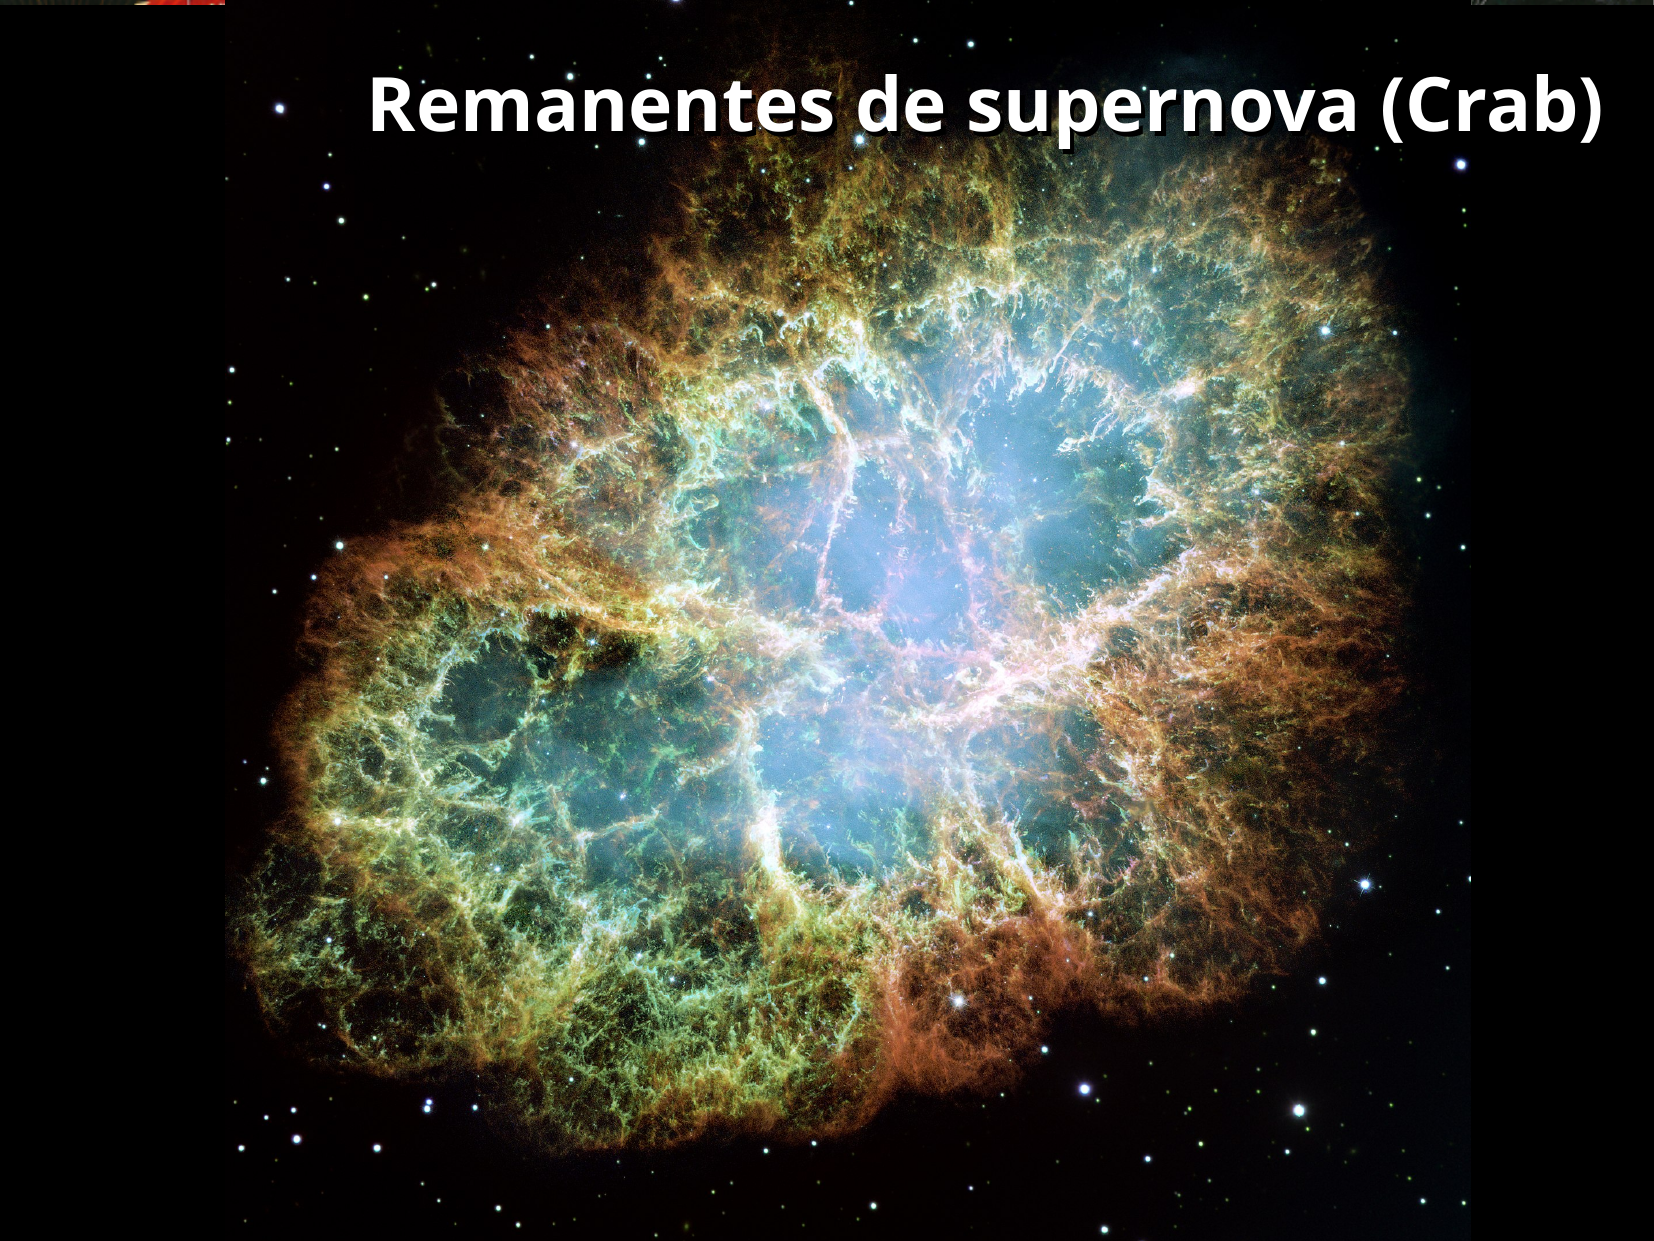

# Remanentes de supernova (Crab)
H. Asorey - Física IV B
58